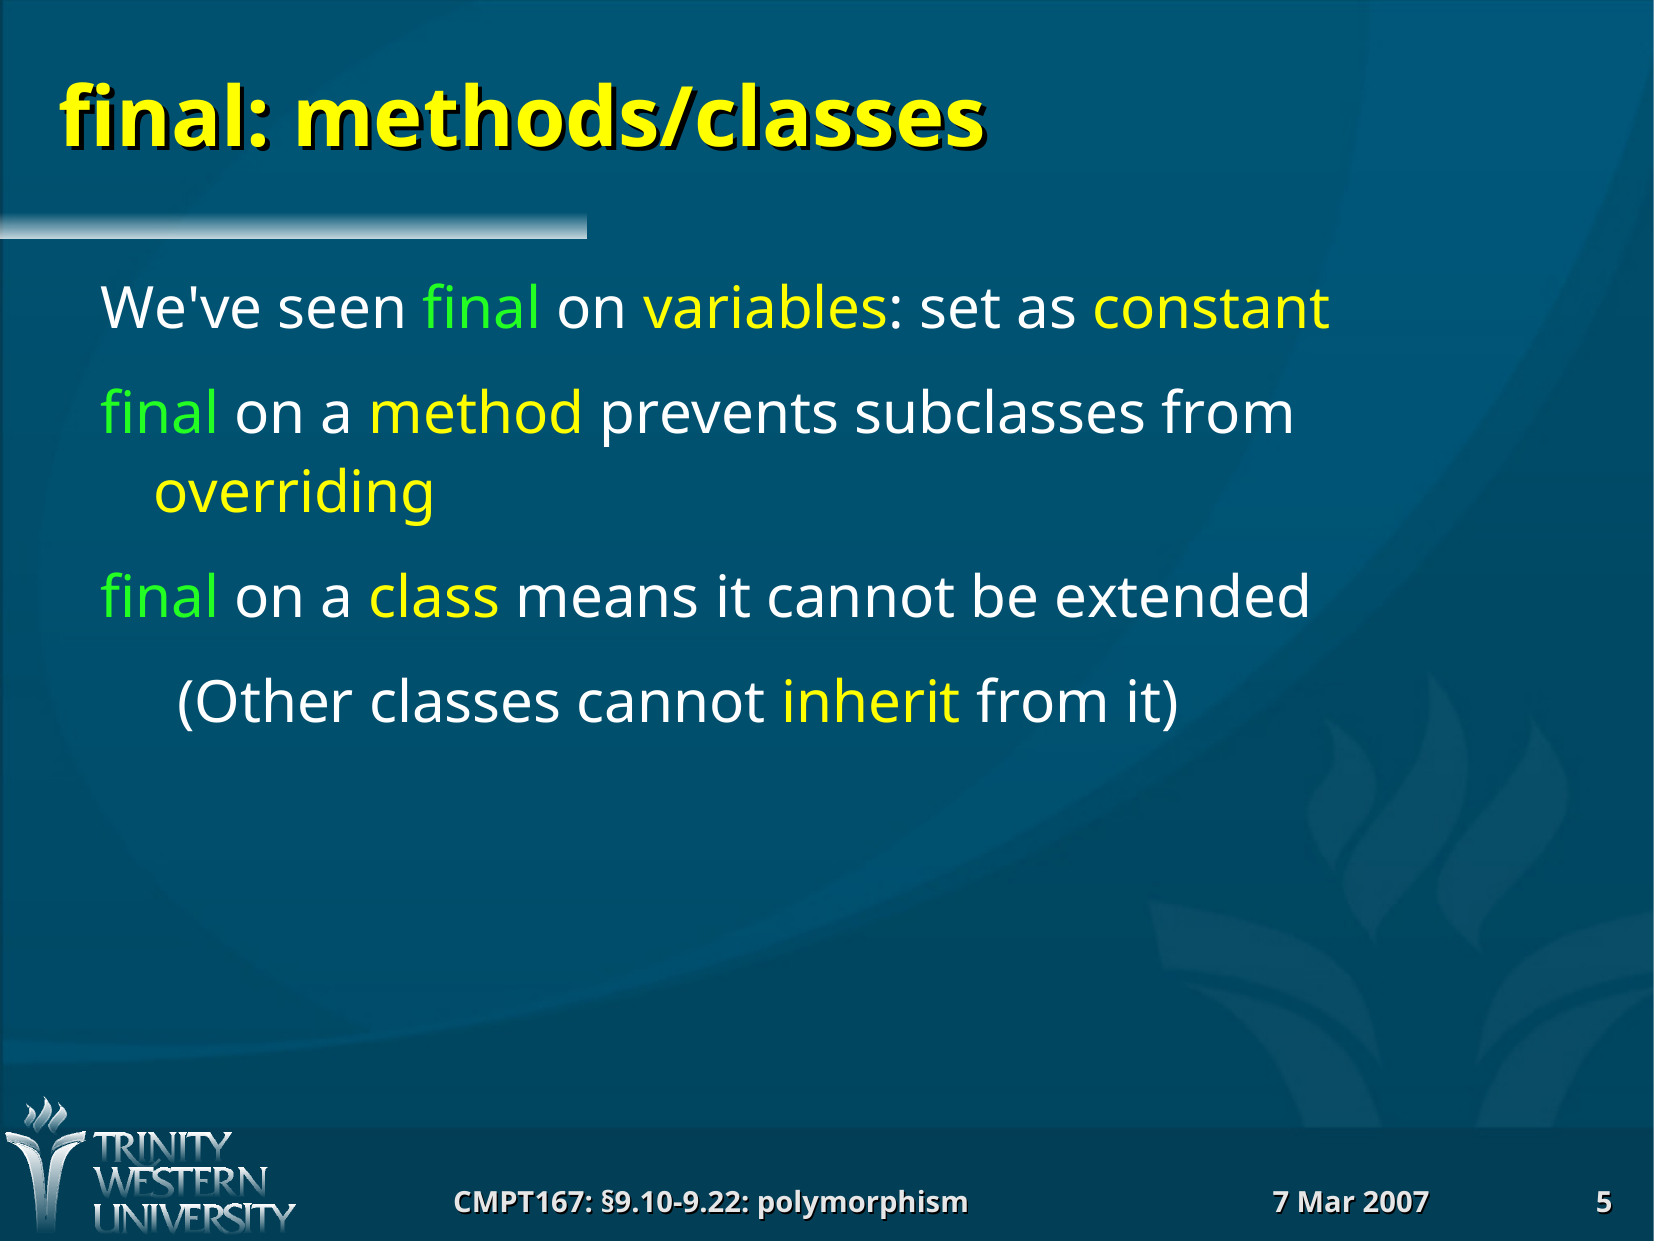

# final: methods/classes
We've seen final on variables: set as constant
final on a method prevents subclasses from overriding
final on a class means it cannot be extended
(Other classes cannot inherit from it)
CMPT167: §9.10-9.22: polymorphism
7 Mar 2007
5